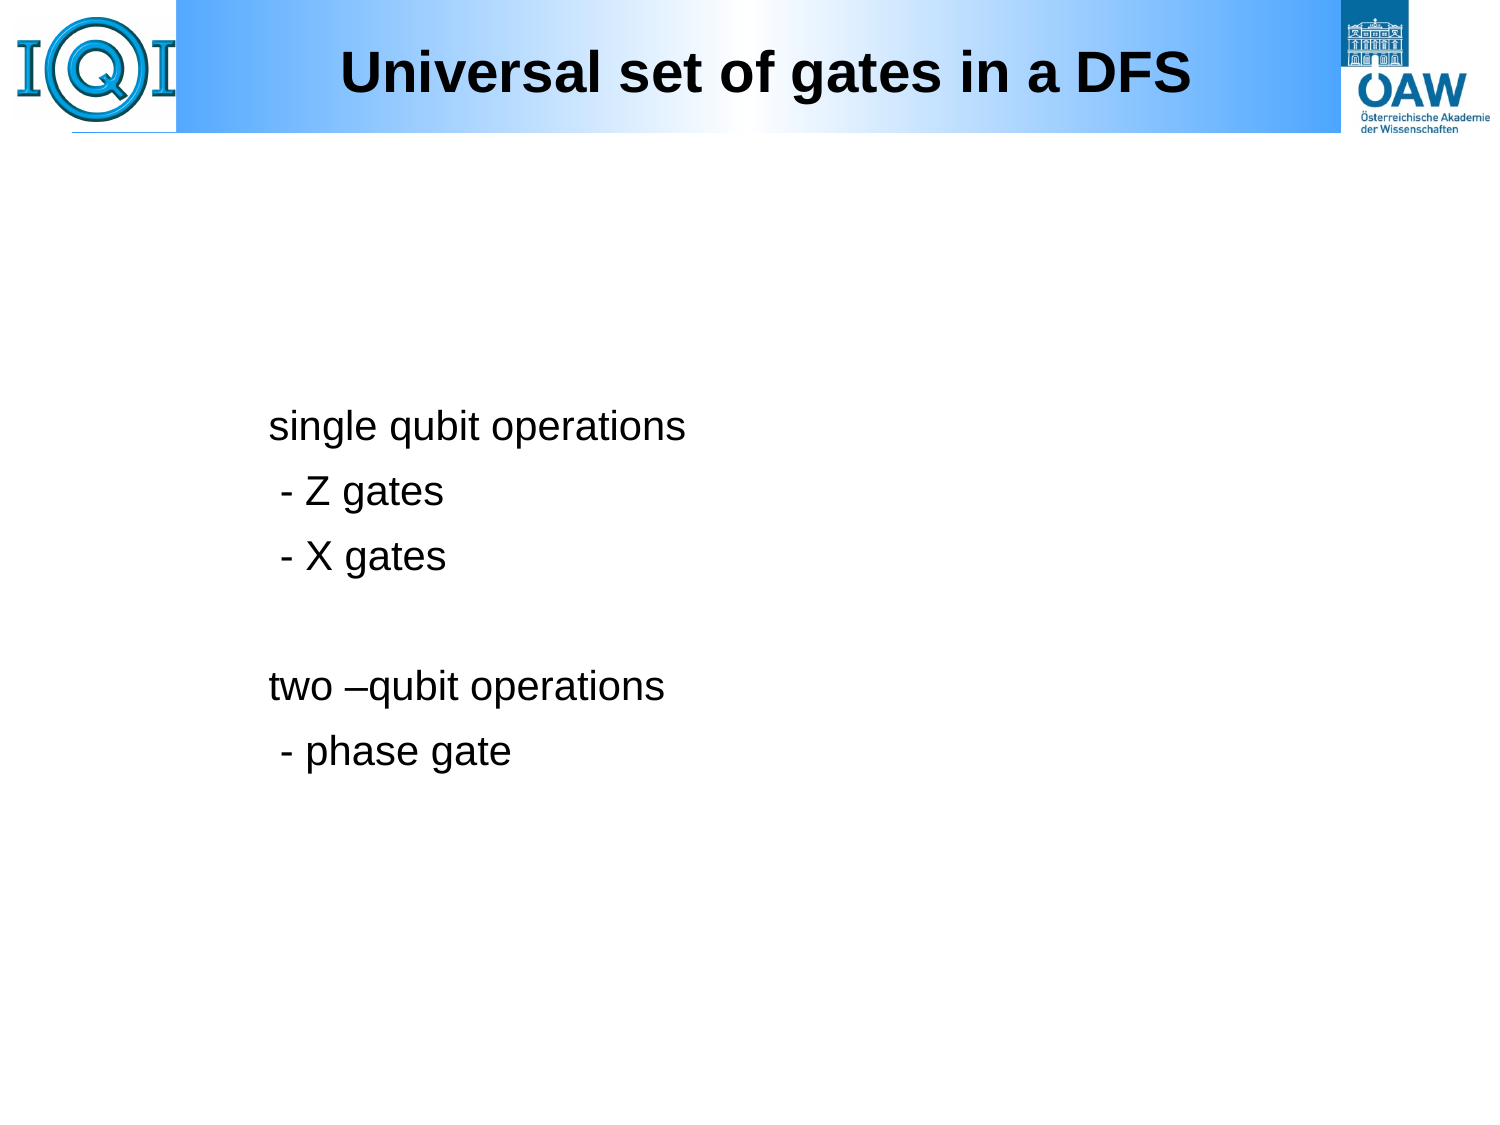

Universal set of gates in a DFS
 single qubit operations
 - Z gates
 - X gates
 two –qubit operations
 - phase gate